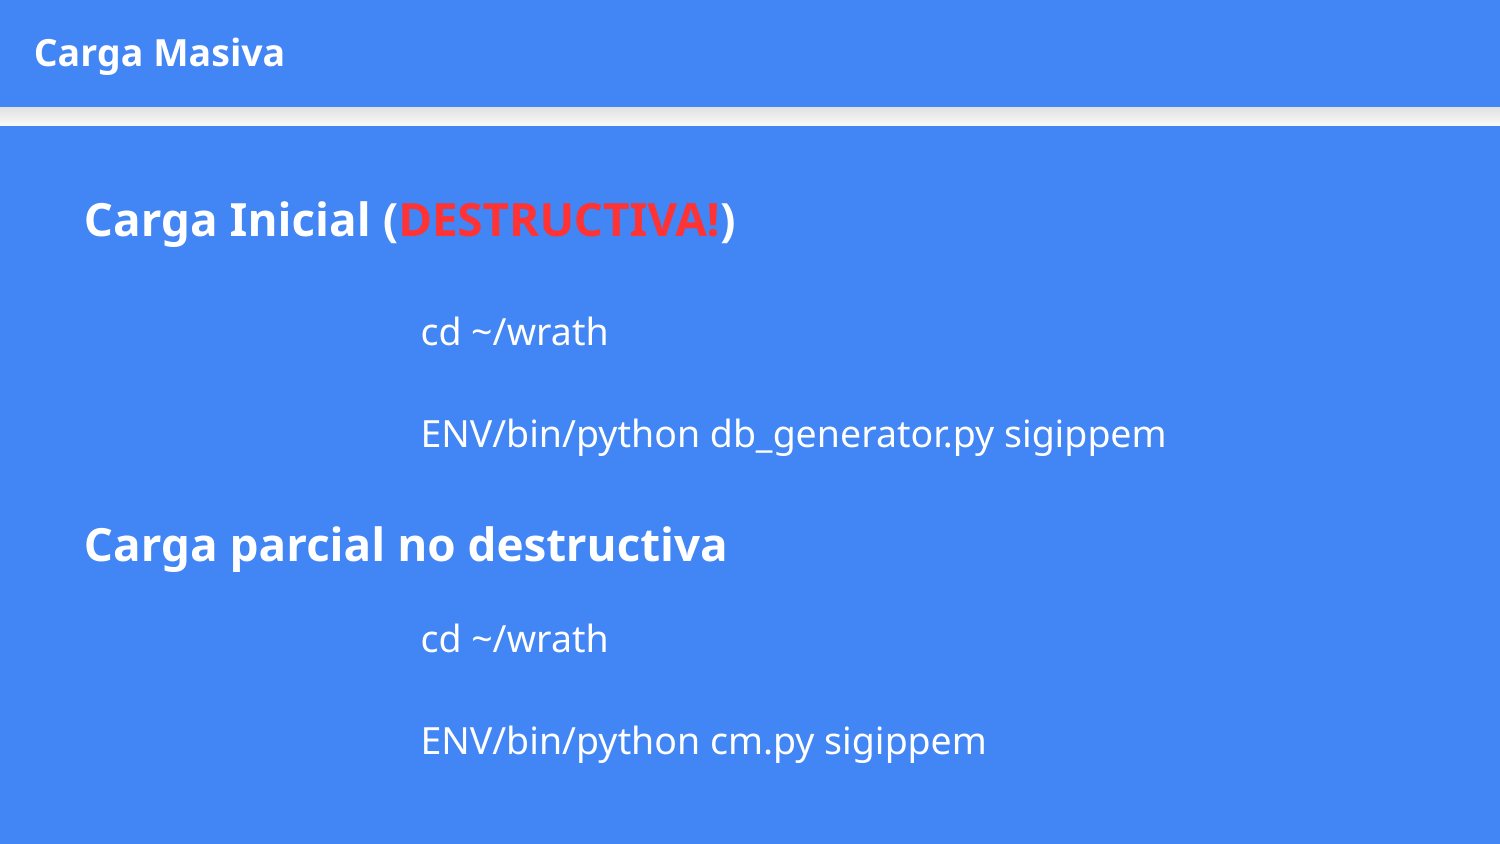

# Carga Masiva
Carga Inicial (DESTRUCTIVA!)
cd ~/wrath
ENV/bin/python db_generator.py sigippem
Carga parcial no destructiva
cd ~/wrath
ENV/bin/python cm.py sigippem